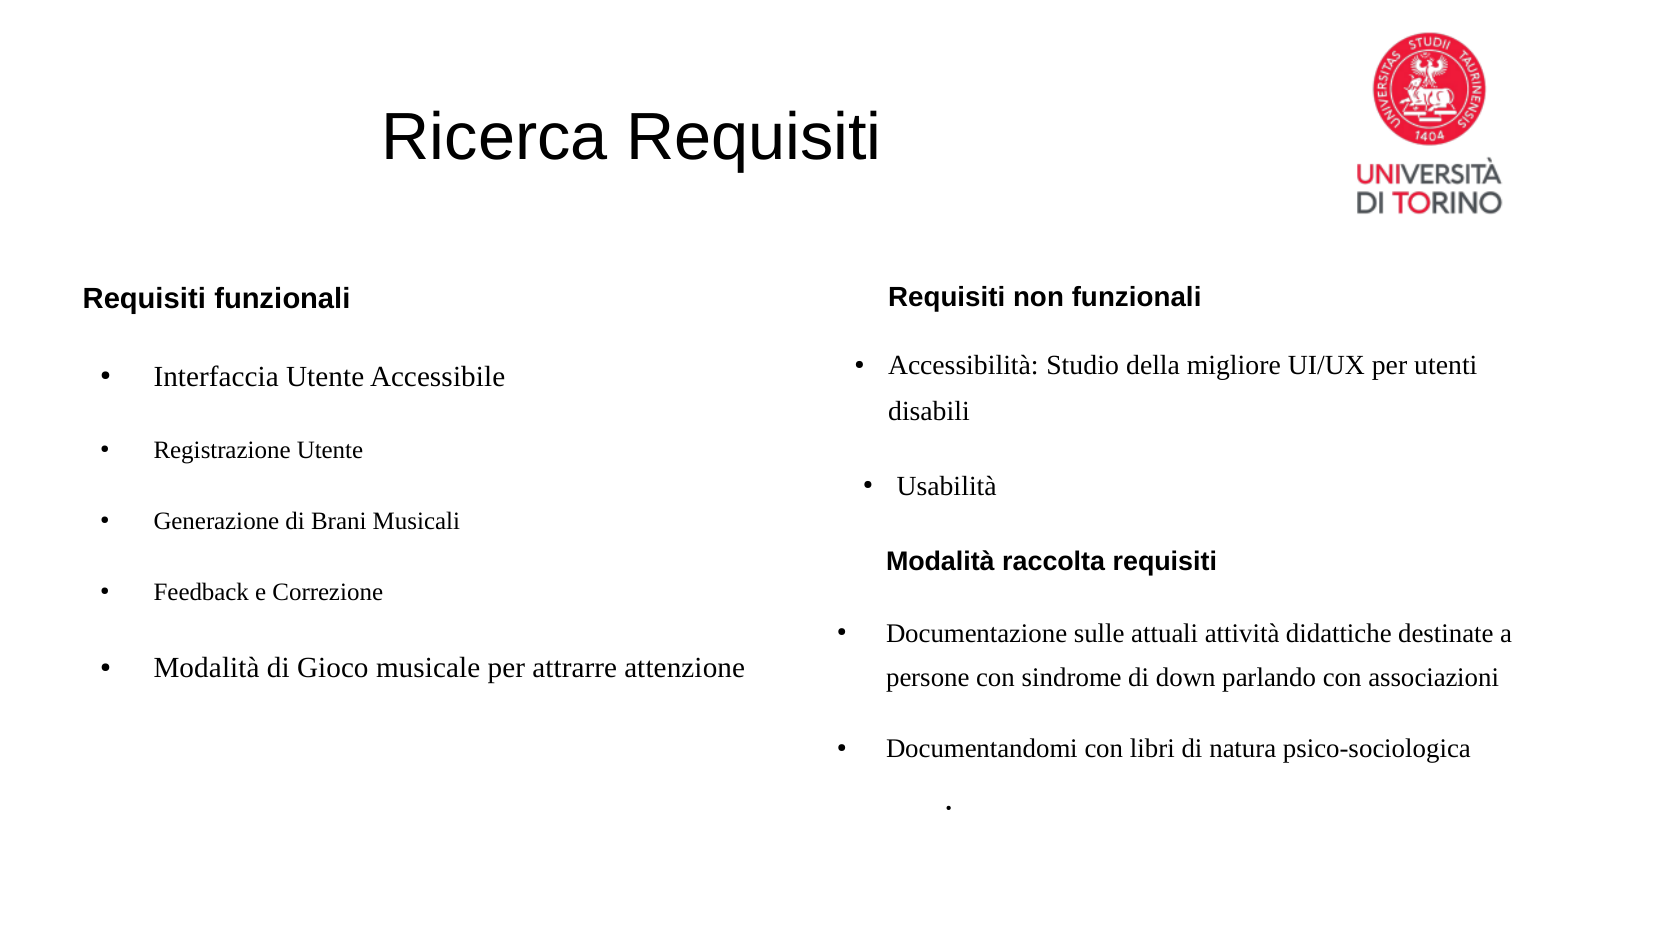

Ricerca Requisiti
# Requisiti funzionali
Interfaccia Utente Accessibile
Registrazione Utente
Generazione di Brani Musicali
Feedback e Correzione
Modalità di Gioco musicale per attrarre attenzione
Requisiti non funzionali
Accessibilità: Studio della migliore UI/UX per utenti disabili
Usabilità
Modalità raccolta requisiti
Documentazione sulle attuali attività didattiche destinate a persone con sindrome di down parlando con associazioni
Documentandomi con libri di natura psico-sociologica